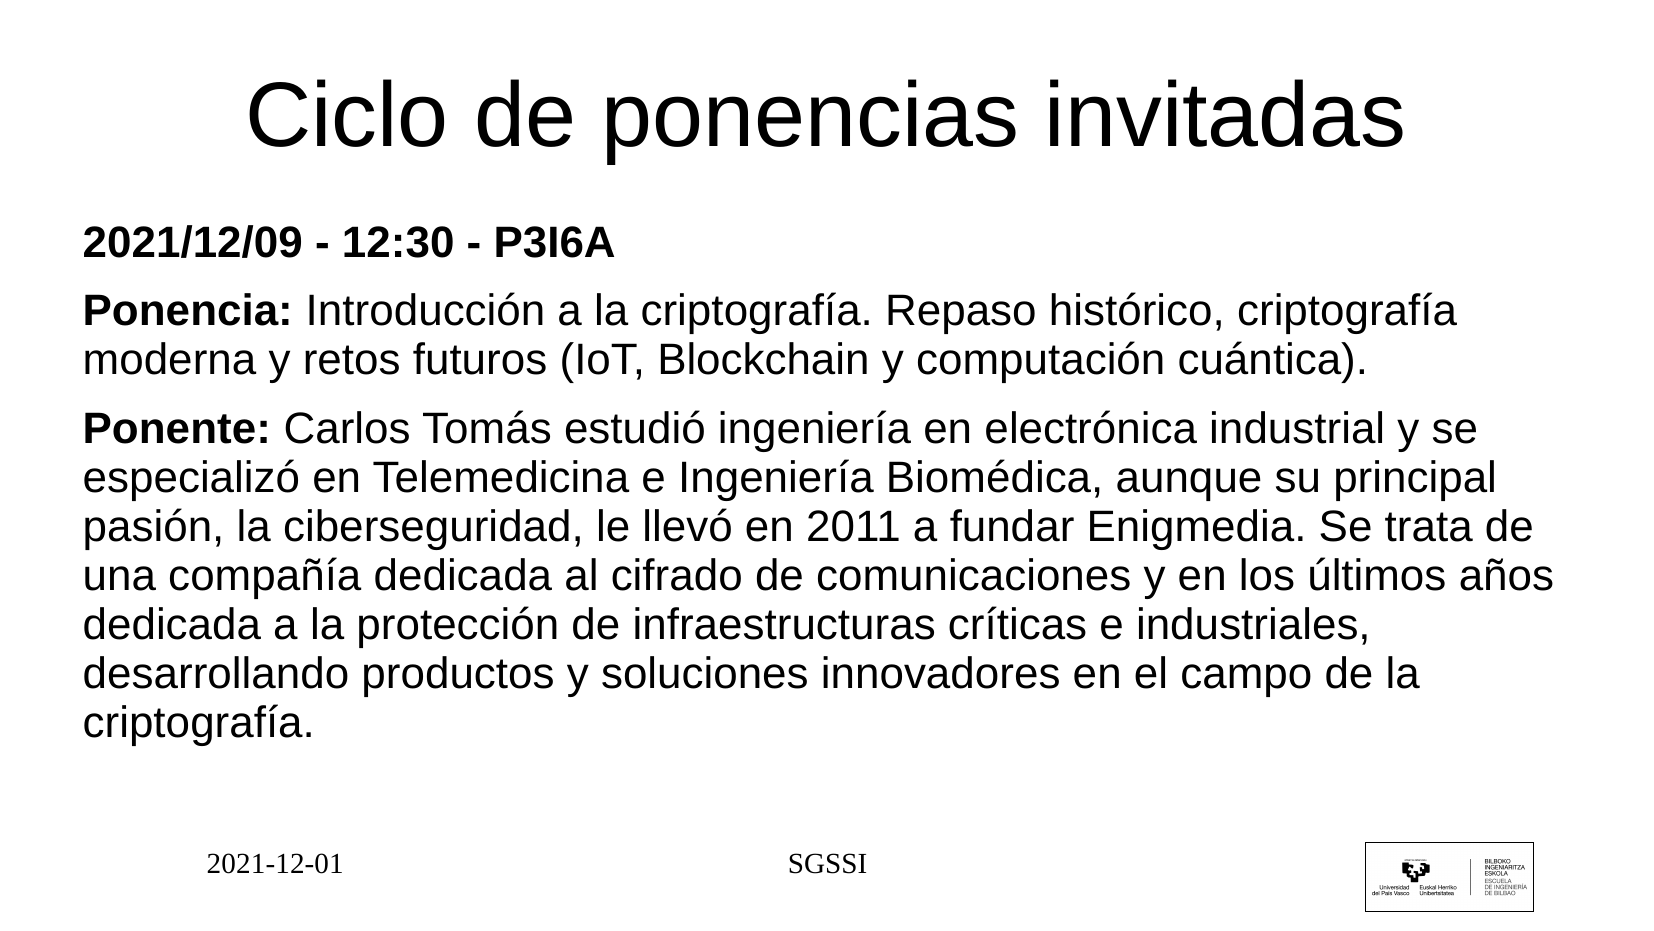

# Ciclo de ponencias invitadas
2021/12/09 - 12:30 - P3I6A
Ponencia: Introducción a la criptografía. Repaso histórico, criptografía moderna y retos futuros (IoT, Blockchain y computación cuántica).
Ponente: Carlos Tomás estudió ingeniería en electrónica industrial y se especializó en Telemedicina e Ingeniería Biomédica, aunque su principal pasión, la ciberseguridad, le llevó en 2011 a fundar Enigmedia. Se trata de una compañía dedicada al cifrado de comunicaciones y en los últimos años dedicada a la protección de infraestructuras críticas e industriales, desarrollando productos y soluciones innovadores en el campo de la criptografía.